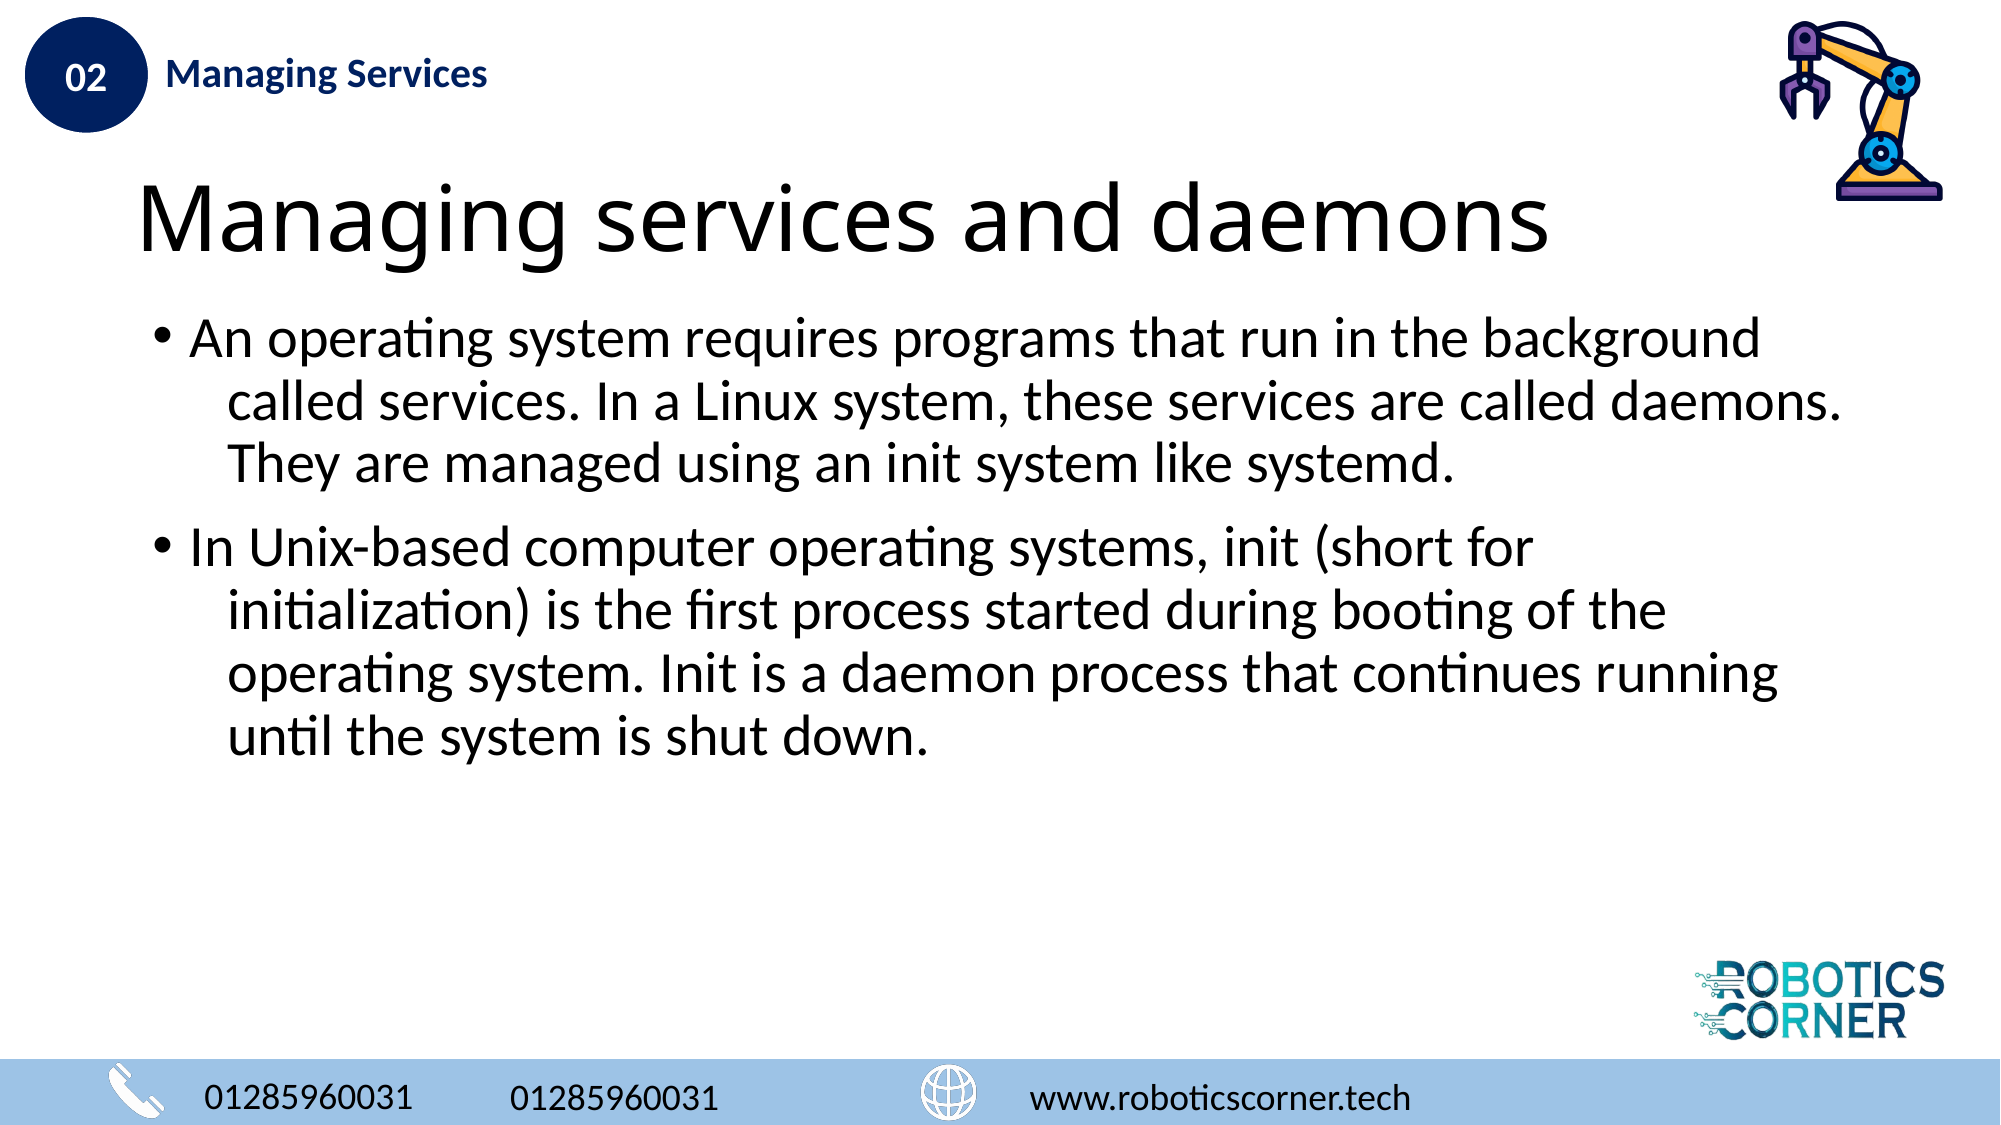

02
Managing Services
# Managing services and daemons
An operating system requires programs that run in the background called services. In a Linux system, these services are called daemons. They are managed using an init system like systemd.
In Unix-based computer operating systems, init (short for initialization) is the first process started during booting of the operating system. Init is a daemon process that continues running until the system is shut down.
01285960031
01285960031
www.roboticscorner.tech